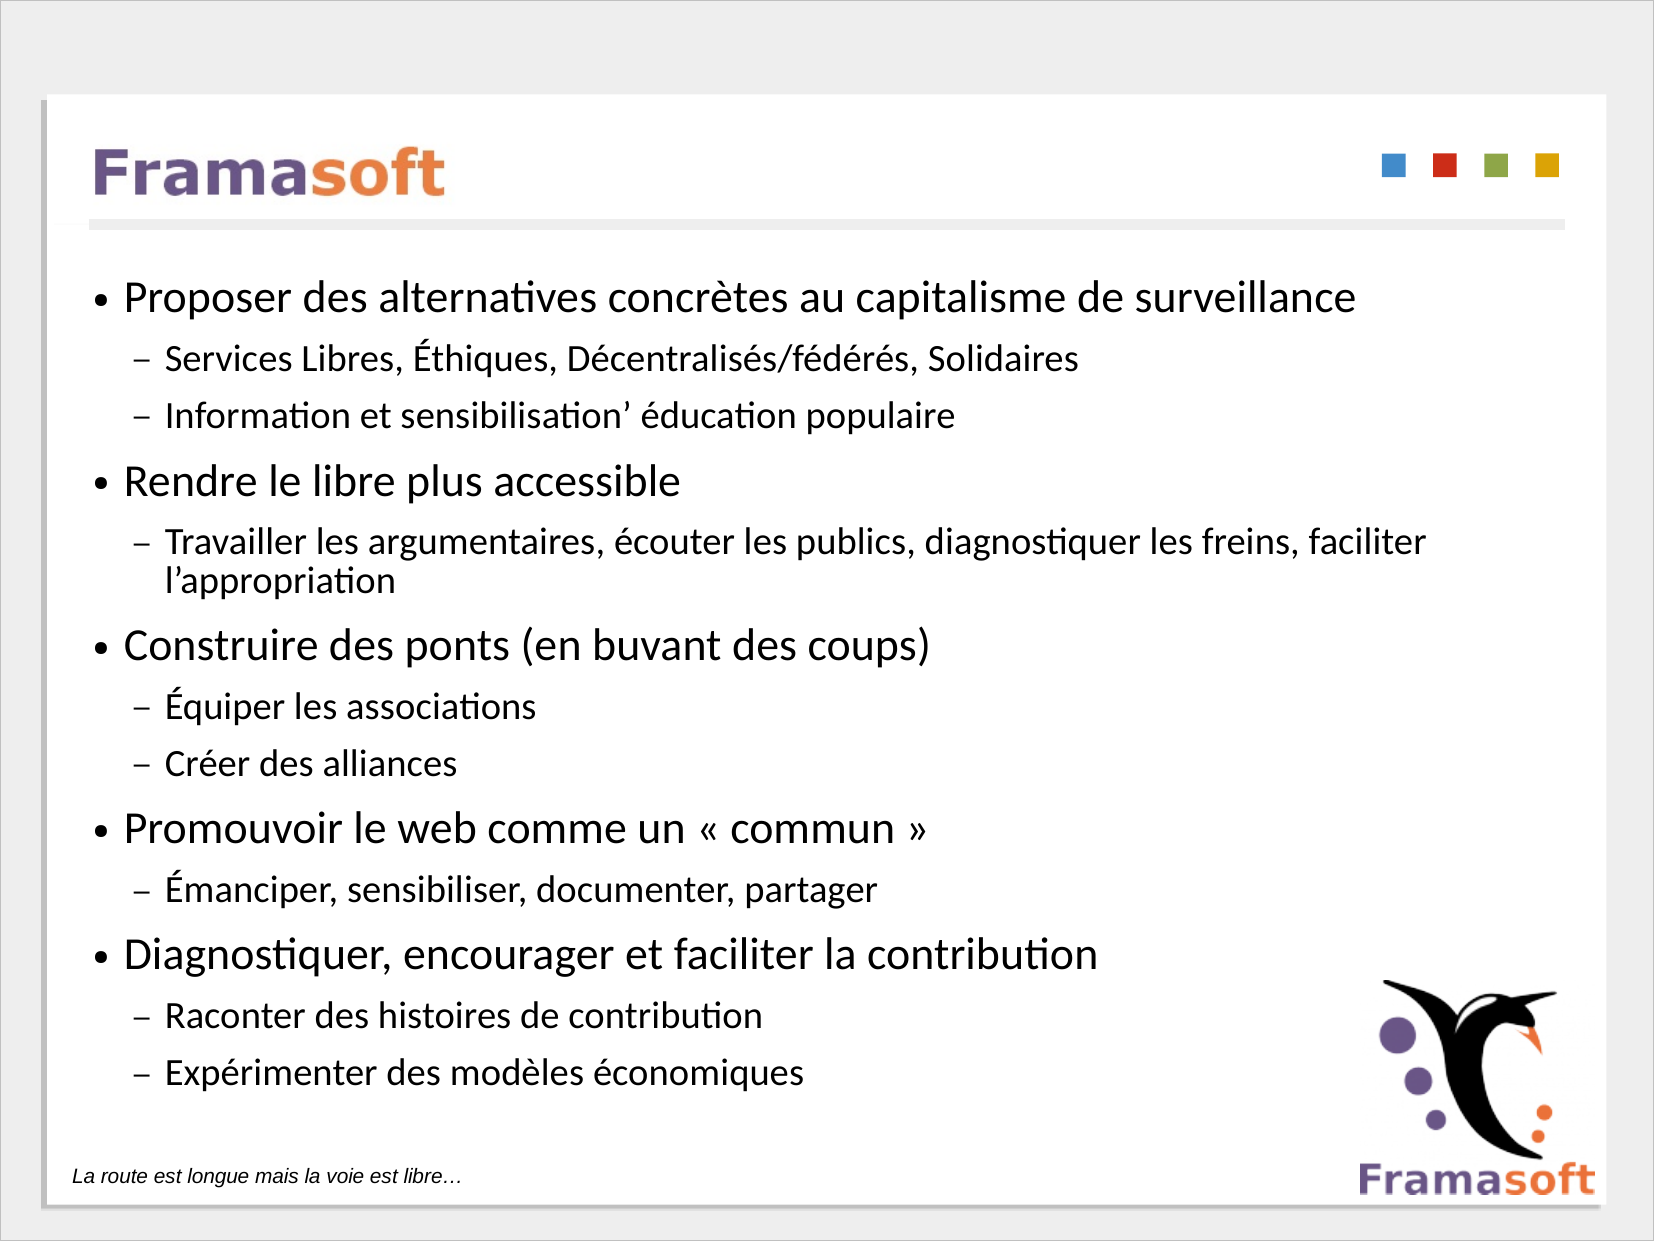

La route est longue mais la voie est libre…
# Objectifs généraux
Proposer des alternatives concrètes au capitalisme de surveillance
Services Libres, Éthiques, Décentralisés/fédérés, Solidaires
Information et sensibilisation’ éducation populaire
Rendre le libre plus accessible
Travailler les argumentaires, écouter les publics, diagnostiquer les freins, faciliter l’appropriation
Construire des ponts (en buvant des coups)
Équiper les associations
Créer des alliances
Promouvoir le web comme un « commun »
Émanciper, sensibiliser, documenter, partager
Diagnostiquer, encourager et faciliter la contribution
Raconter des histoires de contribution
Expérimenter des modèles économiques